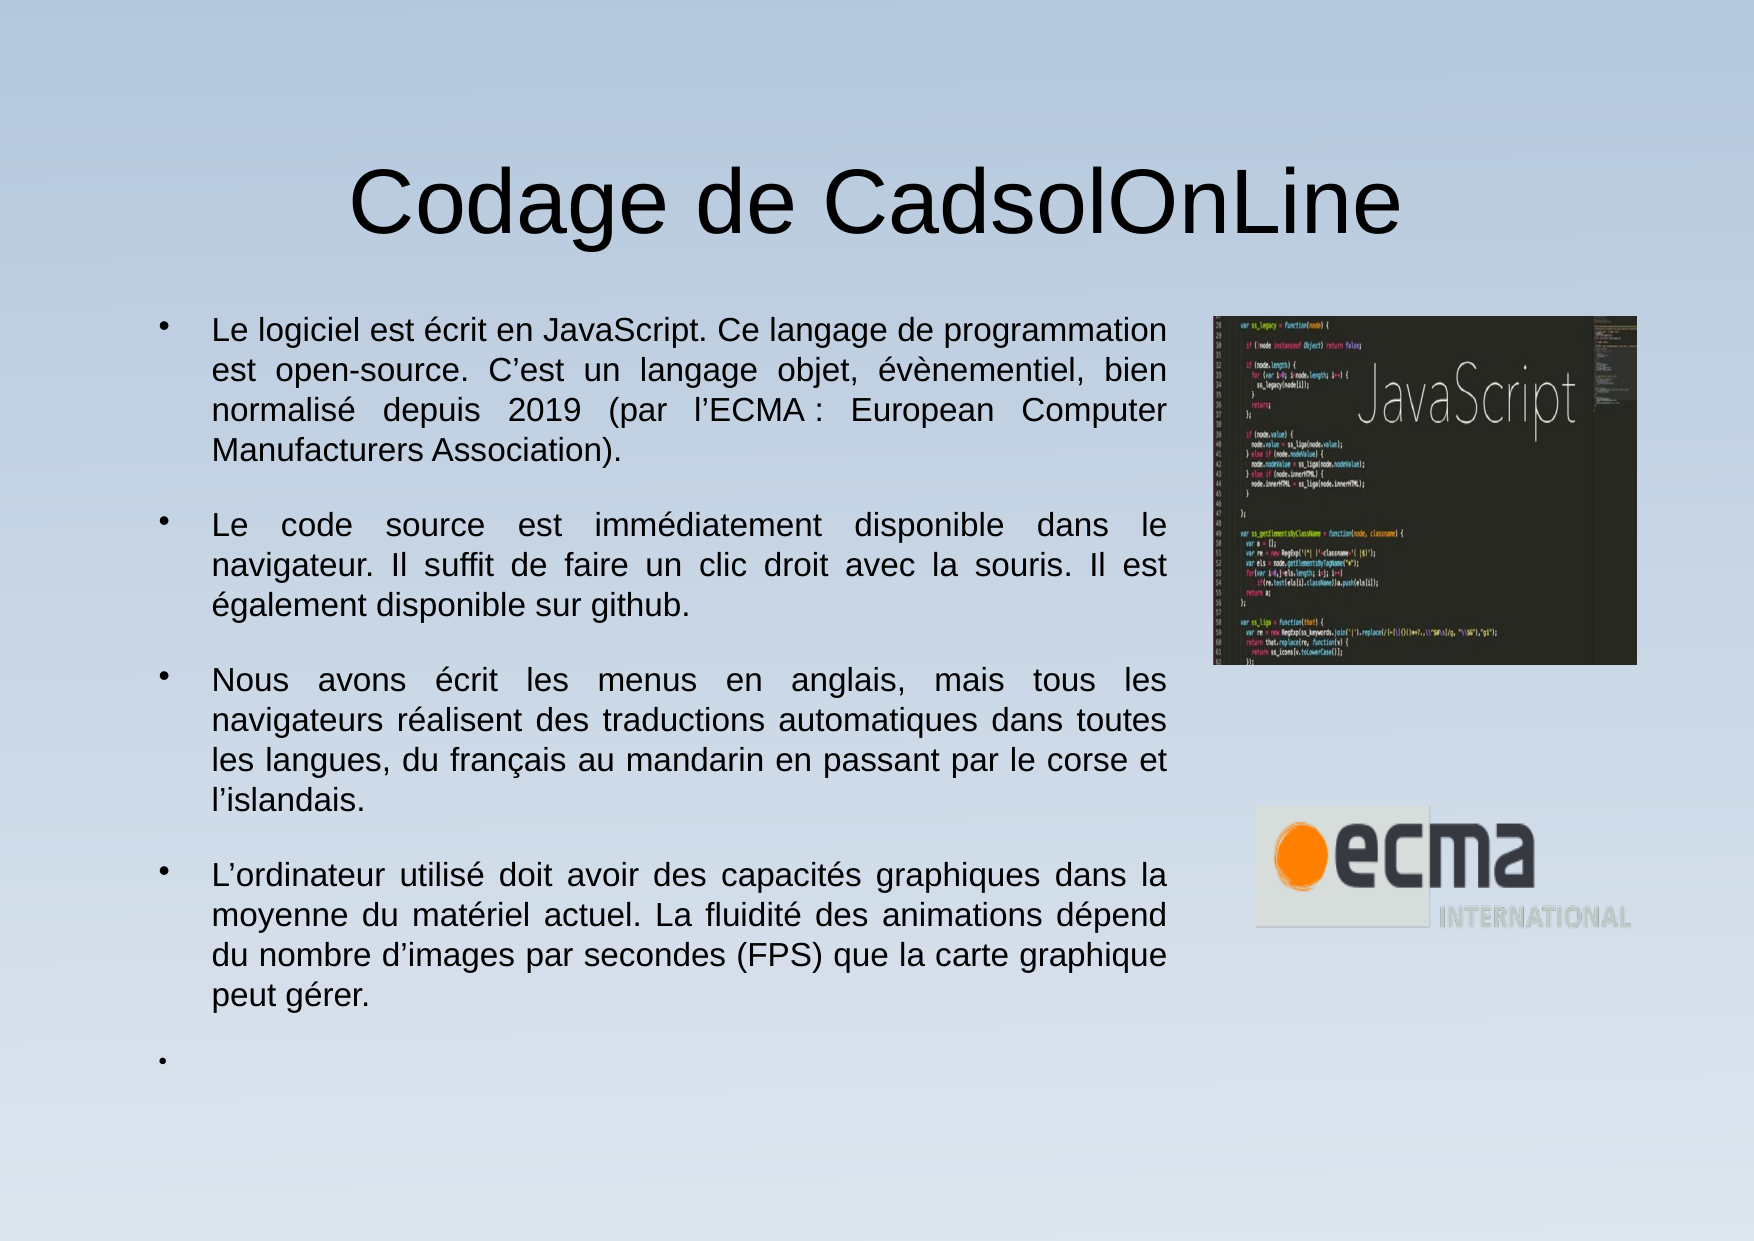

# Codage de CadsolOnLine
Le logiciel est écrit en JavaScript. Ce langage de programmation est open-source. C’est un langage objet, évènementiel, bien normalisé depuis 2019 (par l’ECMA : European Computer Manufacturers Association).
Le code source est immédiatement disponible dans le navigateur. Il suffit de faire un clic droit avec la souris. Il est également disponible sur github.
Nous avons écrit les menus en anglais, mais tous les navigateurs réalisent des traductions automatiques dans toutes les langues, du français au mandarin en passant par le corse et l’islandais.
L’ordinateur utilisé doit avoir des capacités graphiques dans la moyenne du matériel actuel. La fluidité des animations dépend du nombre d’images par secondes (FPS) que la carte graphique peut gérer.